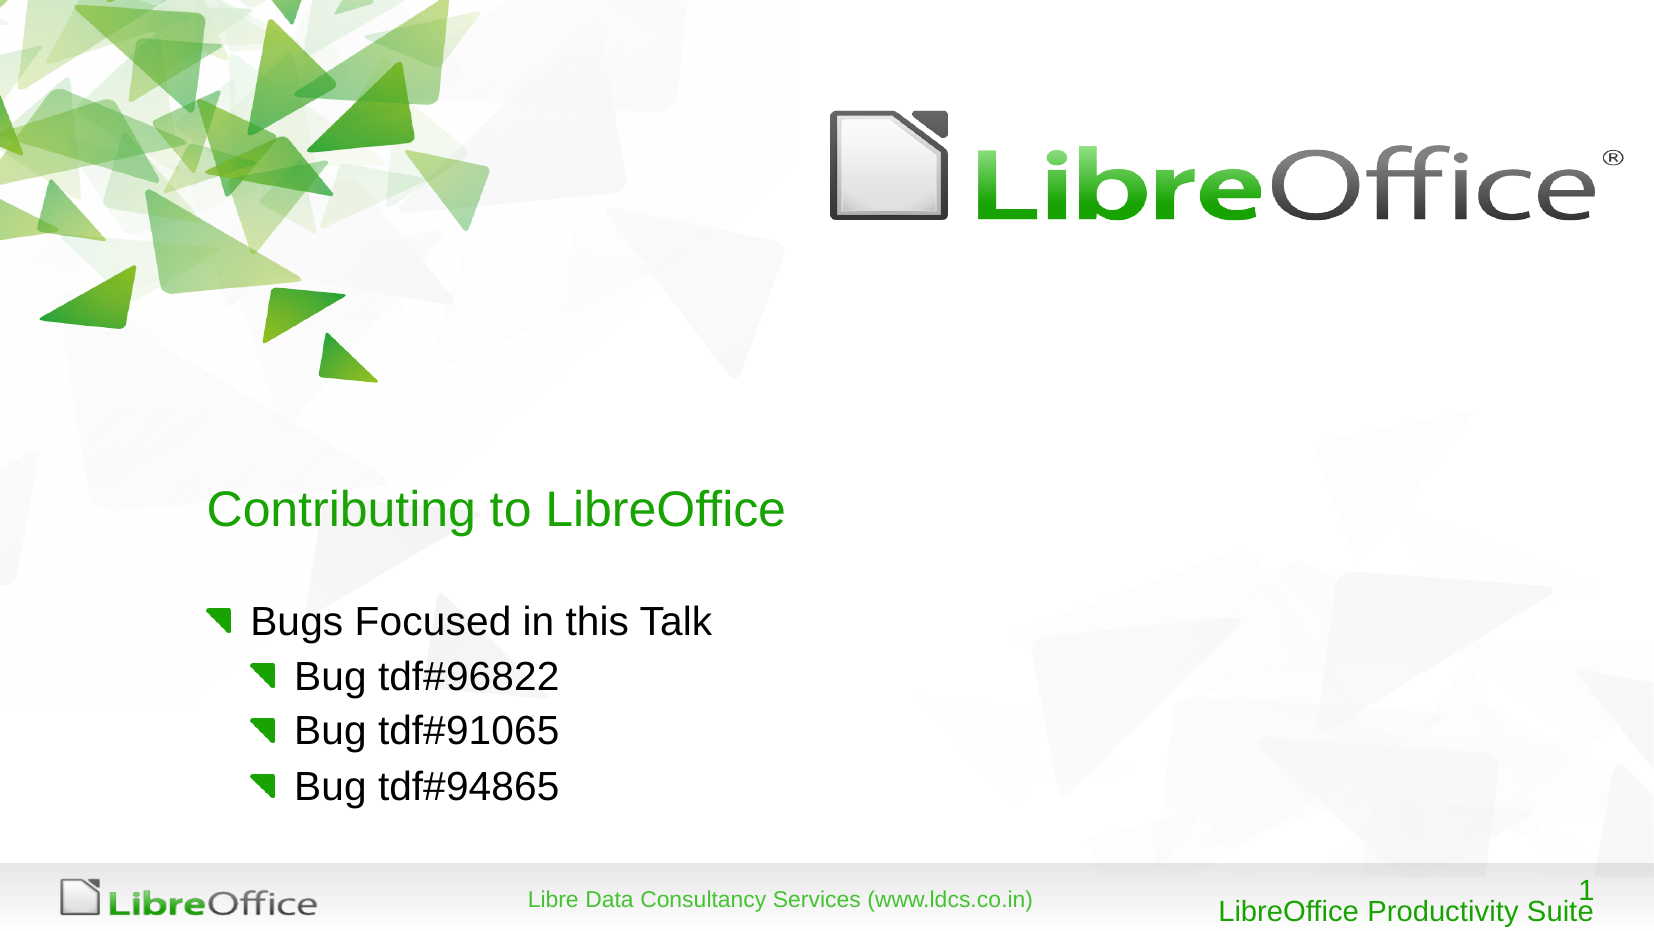

# Contributing to LibreOffice
Bugs Focused in this Talk
Bug tdf#96822
Bug tdf#91065
Bug tdf#94865
1
| Libre Data Consultancy Services (www.ldcs.co.in) |
| --- |
LibreOffice Productivity Suite